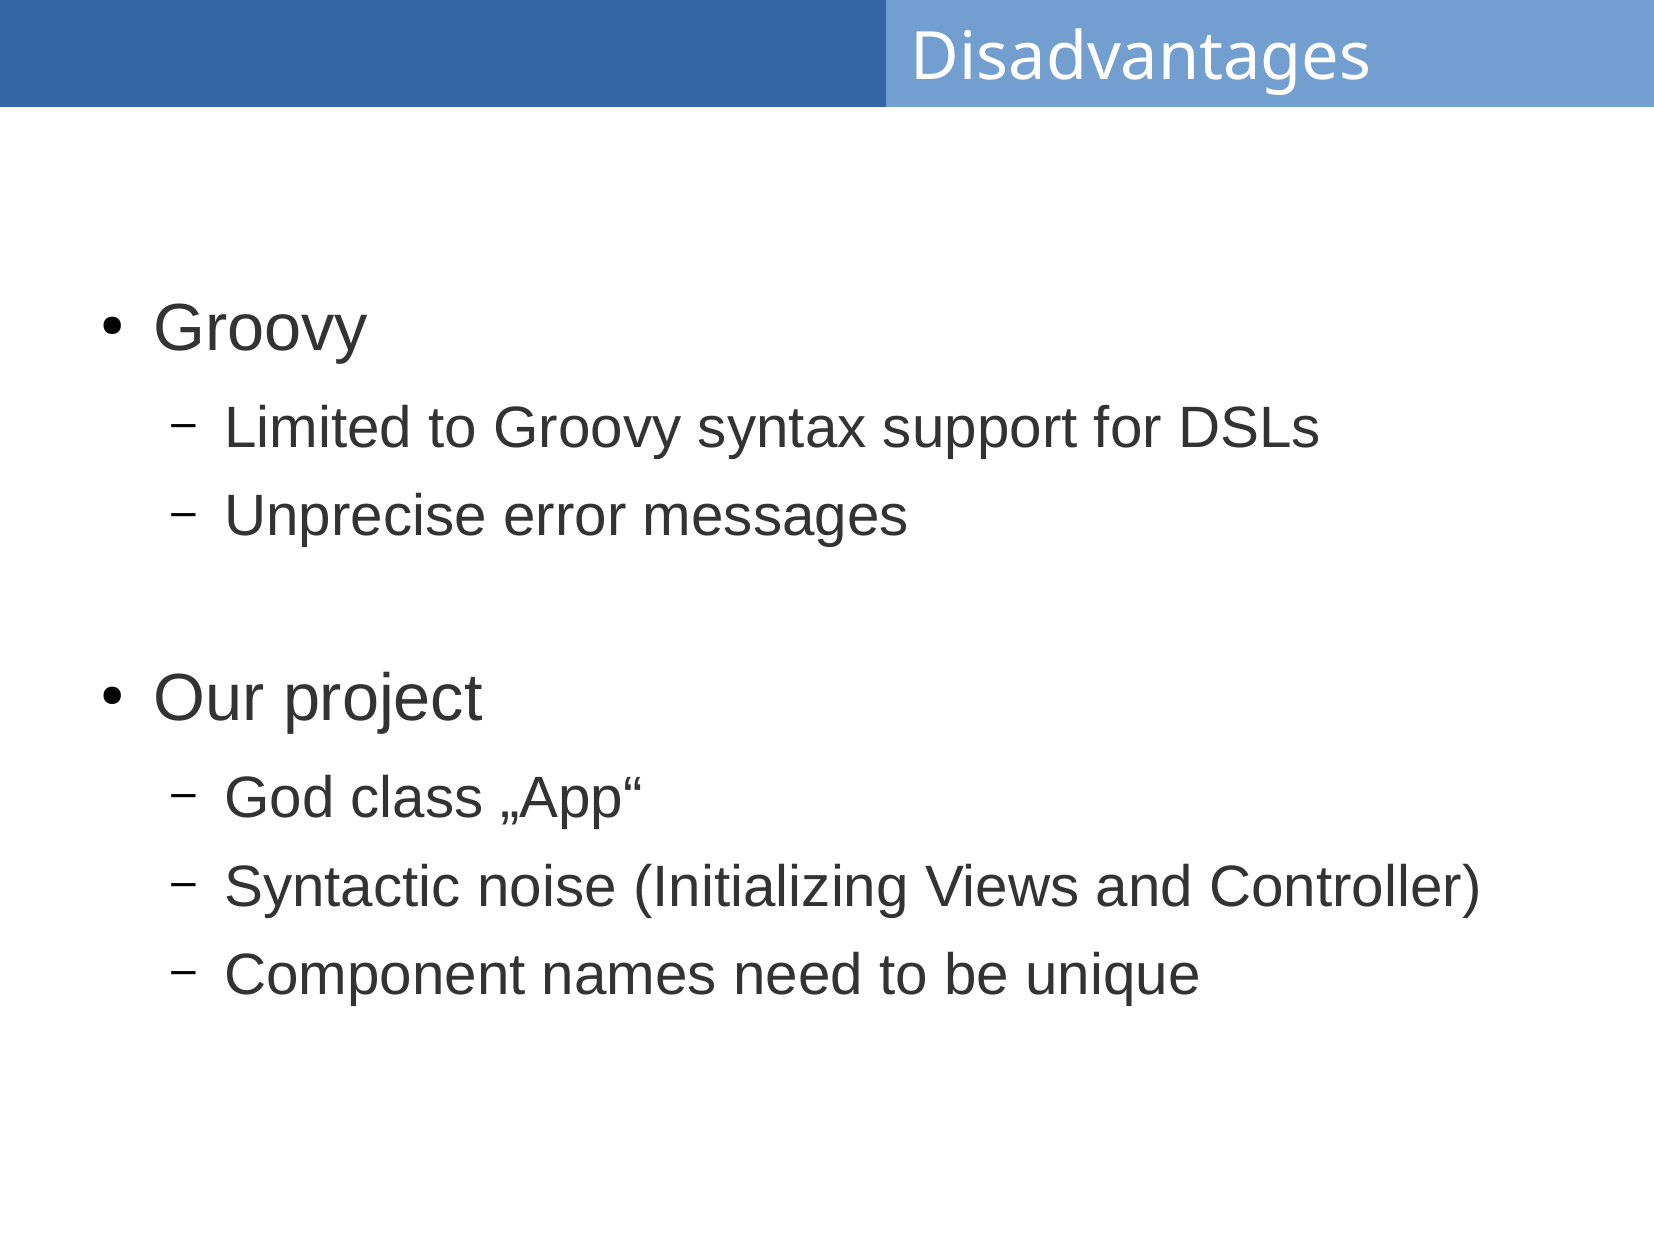

Disadvantages
# Groovy
Limited to Groovy syntax support for DSLs
Unprecise error messages
Our project
God class „App“
Syntactic noise (Initializing Views and Controller)
Component names need to be unique